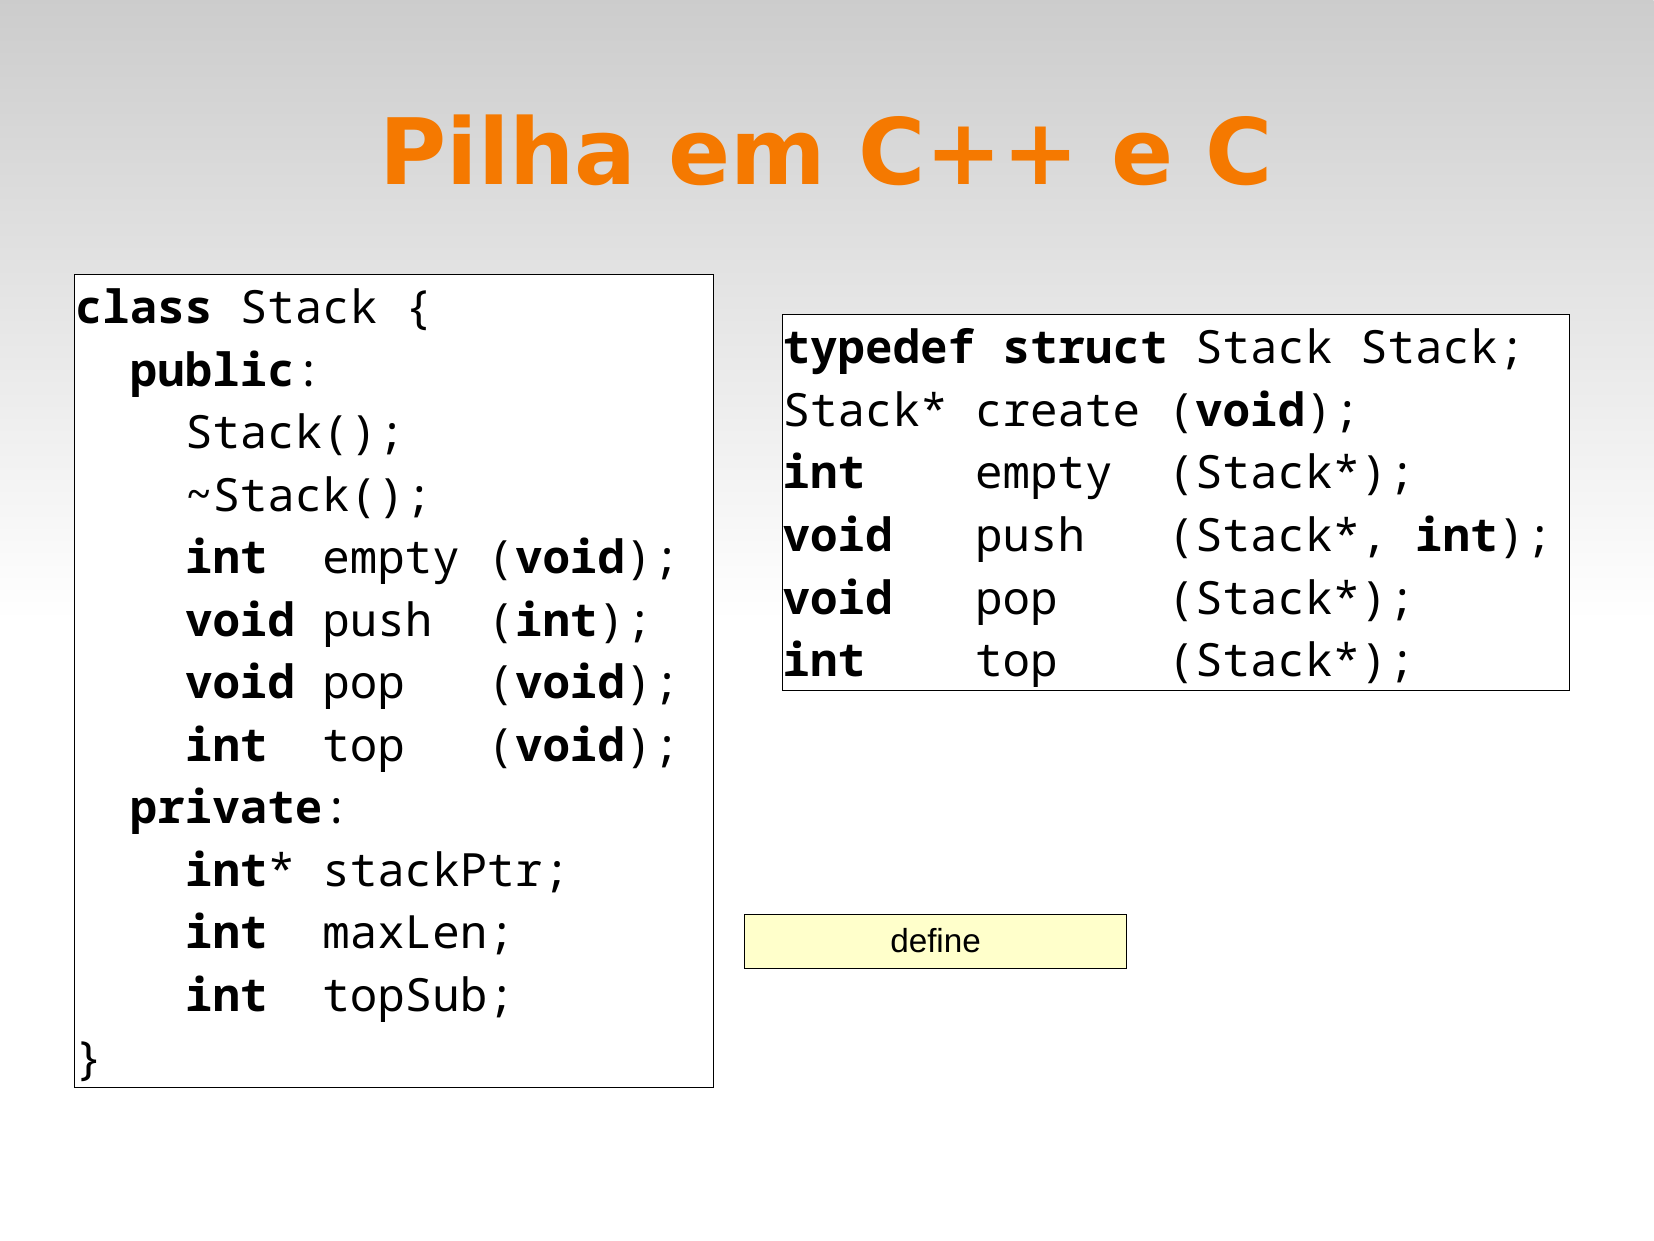

# Pilha em C++ e C
class Stack {
 public:
 Stack();
 ~Stack();
 int empty (void);
 void push (int);
 void pop (void);
 int top (void);
 private:
 int* stackPtr;
 int maxLen;
 int topSub;
}
typedef struct Stack Stack;
Stack* create (void);
int empty (Stack*);
void push (Stack*, int);
void pop (Stack*);
int top (Stack*);
define